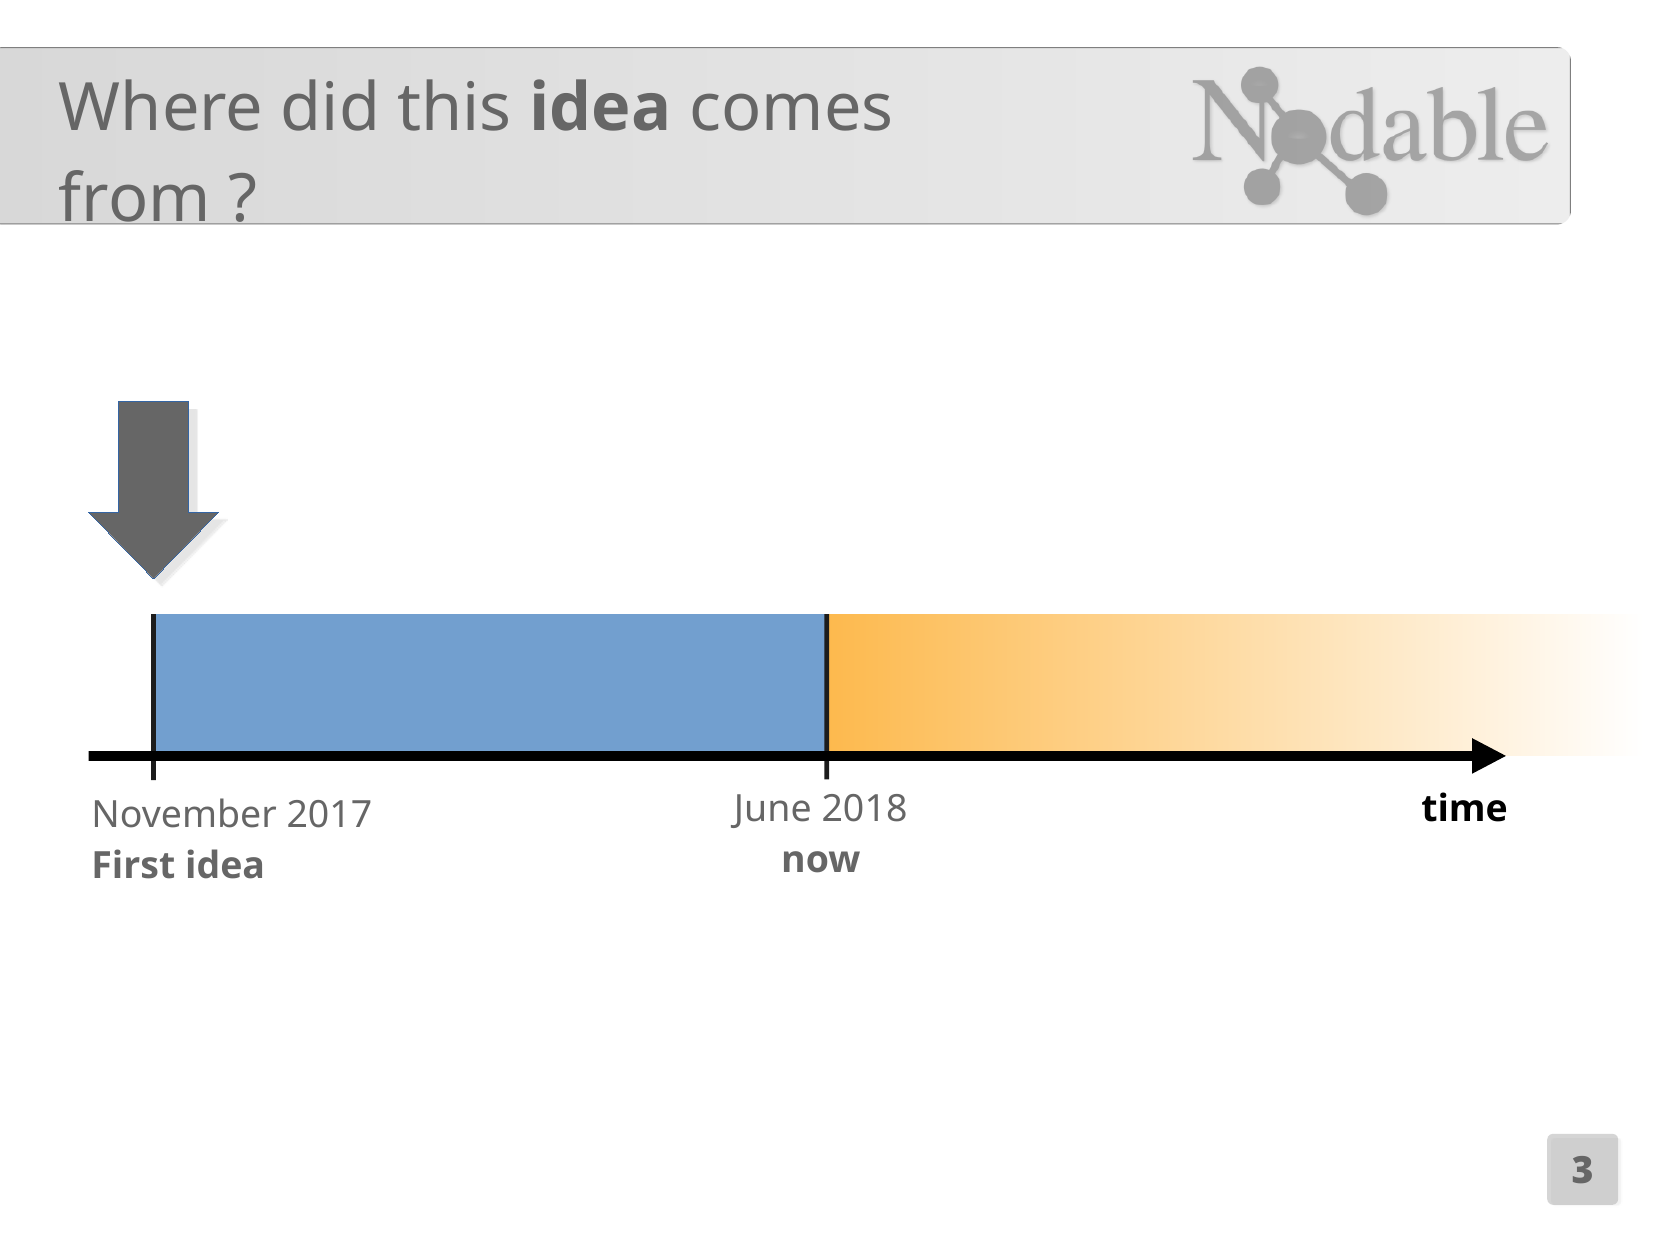

# Where did this idea comes from ?
June 2018
now
time
November 2017
First idea
3